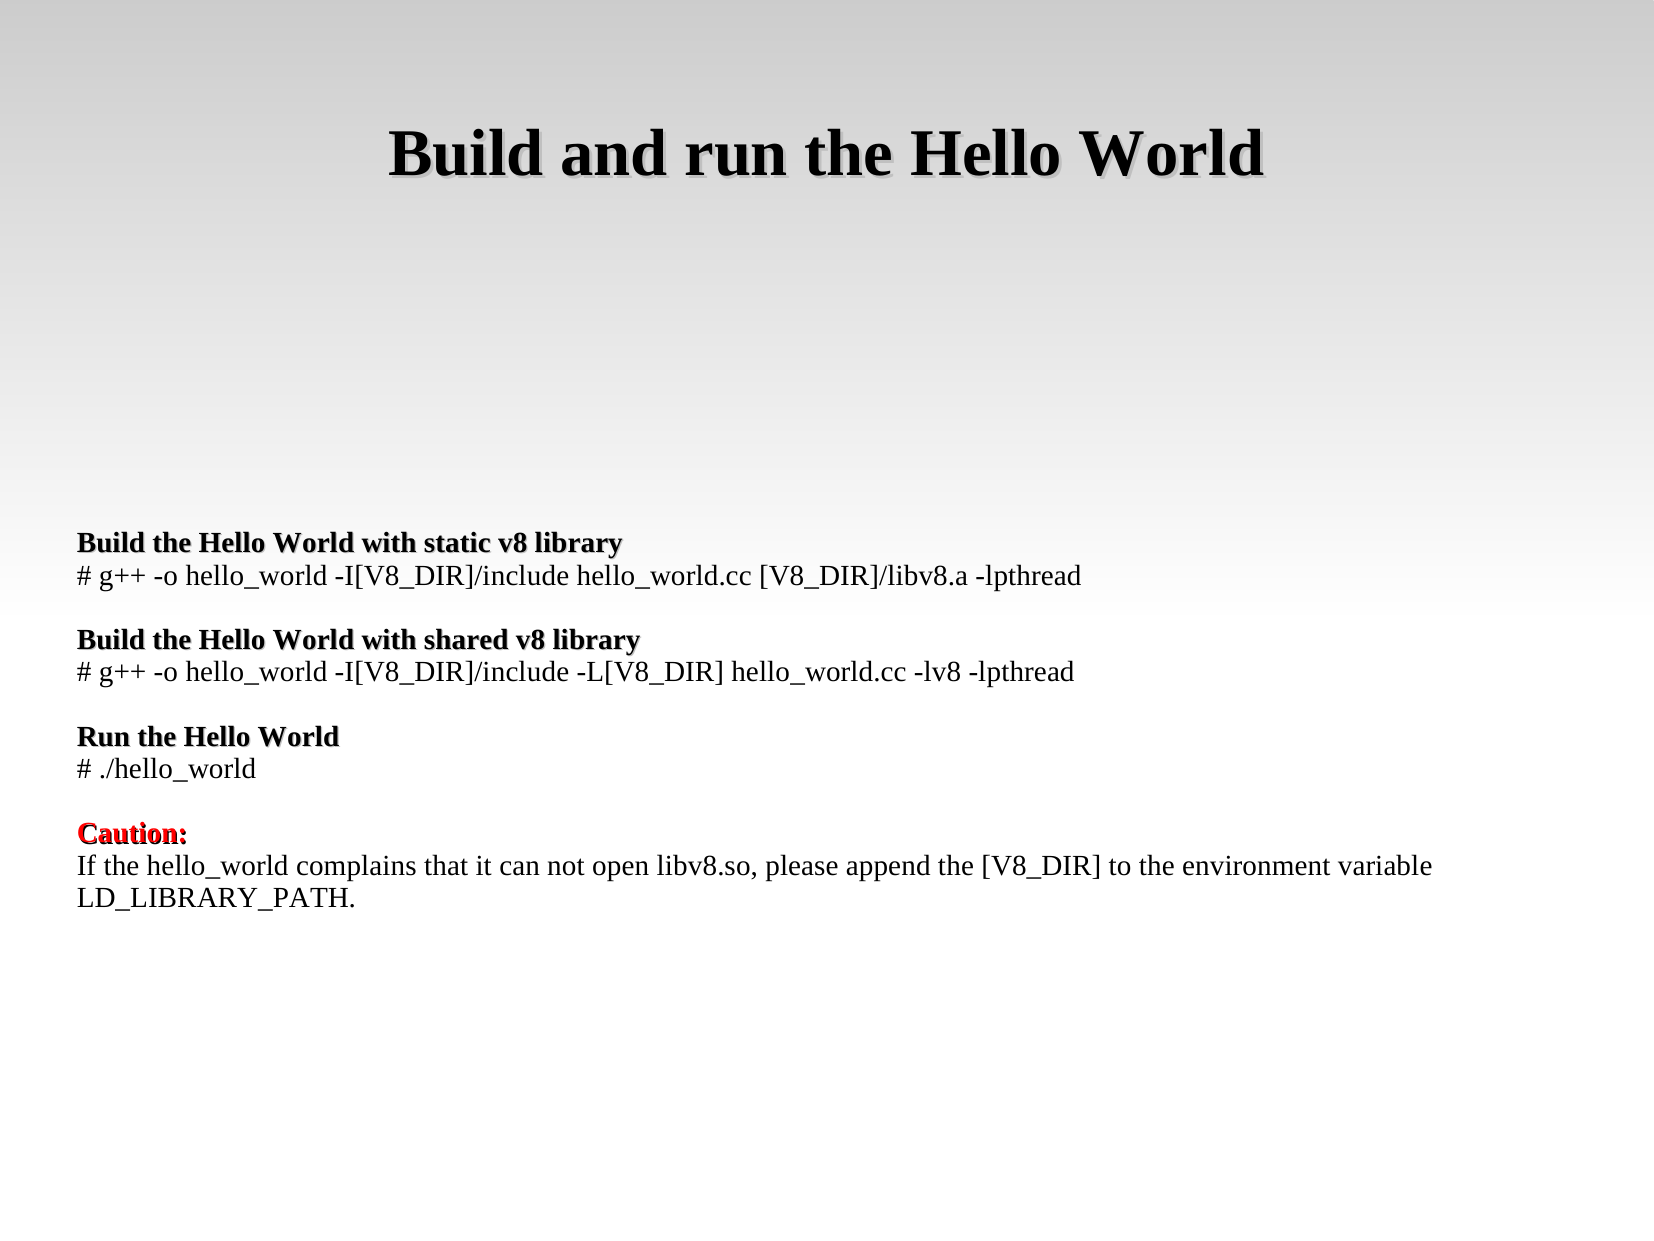

# Build and run the Hello World
Build the Hello World with static v8 library
# g++ -o hello_world -I[V8_DIR]/include hello_world.cc [V8_DIR]/libv8.a -lpthread
Build the Hello World with shared v8 library
# g++ -o hello_world -I[V8_DIR]/include -L[V8_DIR] hello_world.cc -lv8 -lpthread
Run the Hello World
# ./hello_world
Caution:
If the hello_world complains that it can not open libv8.so, please append the [V8_DIR] to the environment variable LD_LIBRARY_PATH.